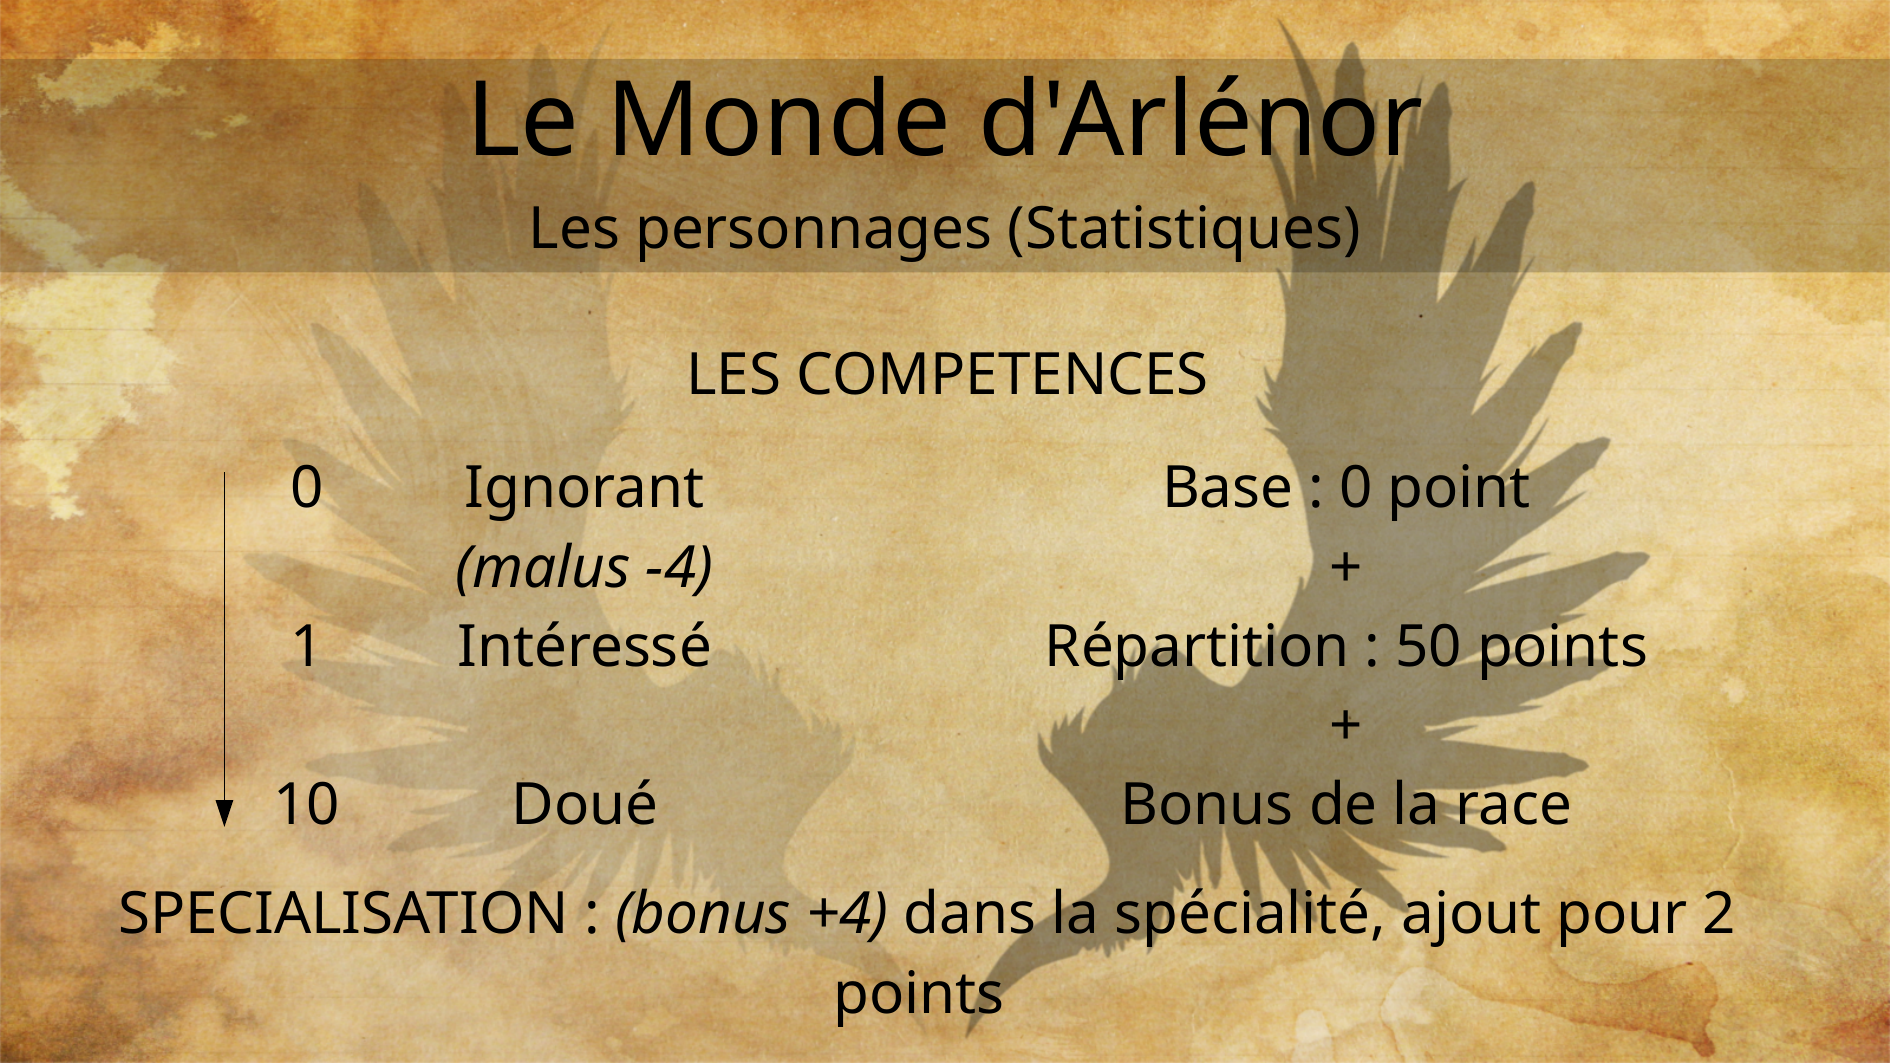

# Le Monde d'Arlénor Les personnages (Statistiques)
LES COMPETENCES
Ignorant
(malus -4)
Intéressé
Doué
Base : 0 point
+
Répartition : 50 points
+
Bonus de la race
0
1
10
SPECIALISATION : (bonus +4) dans la spécialité, ajout pour 2 points